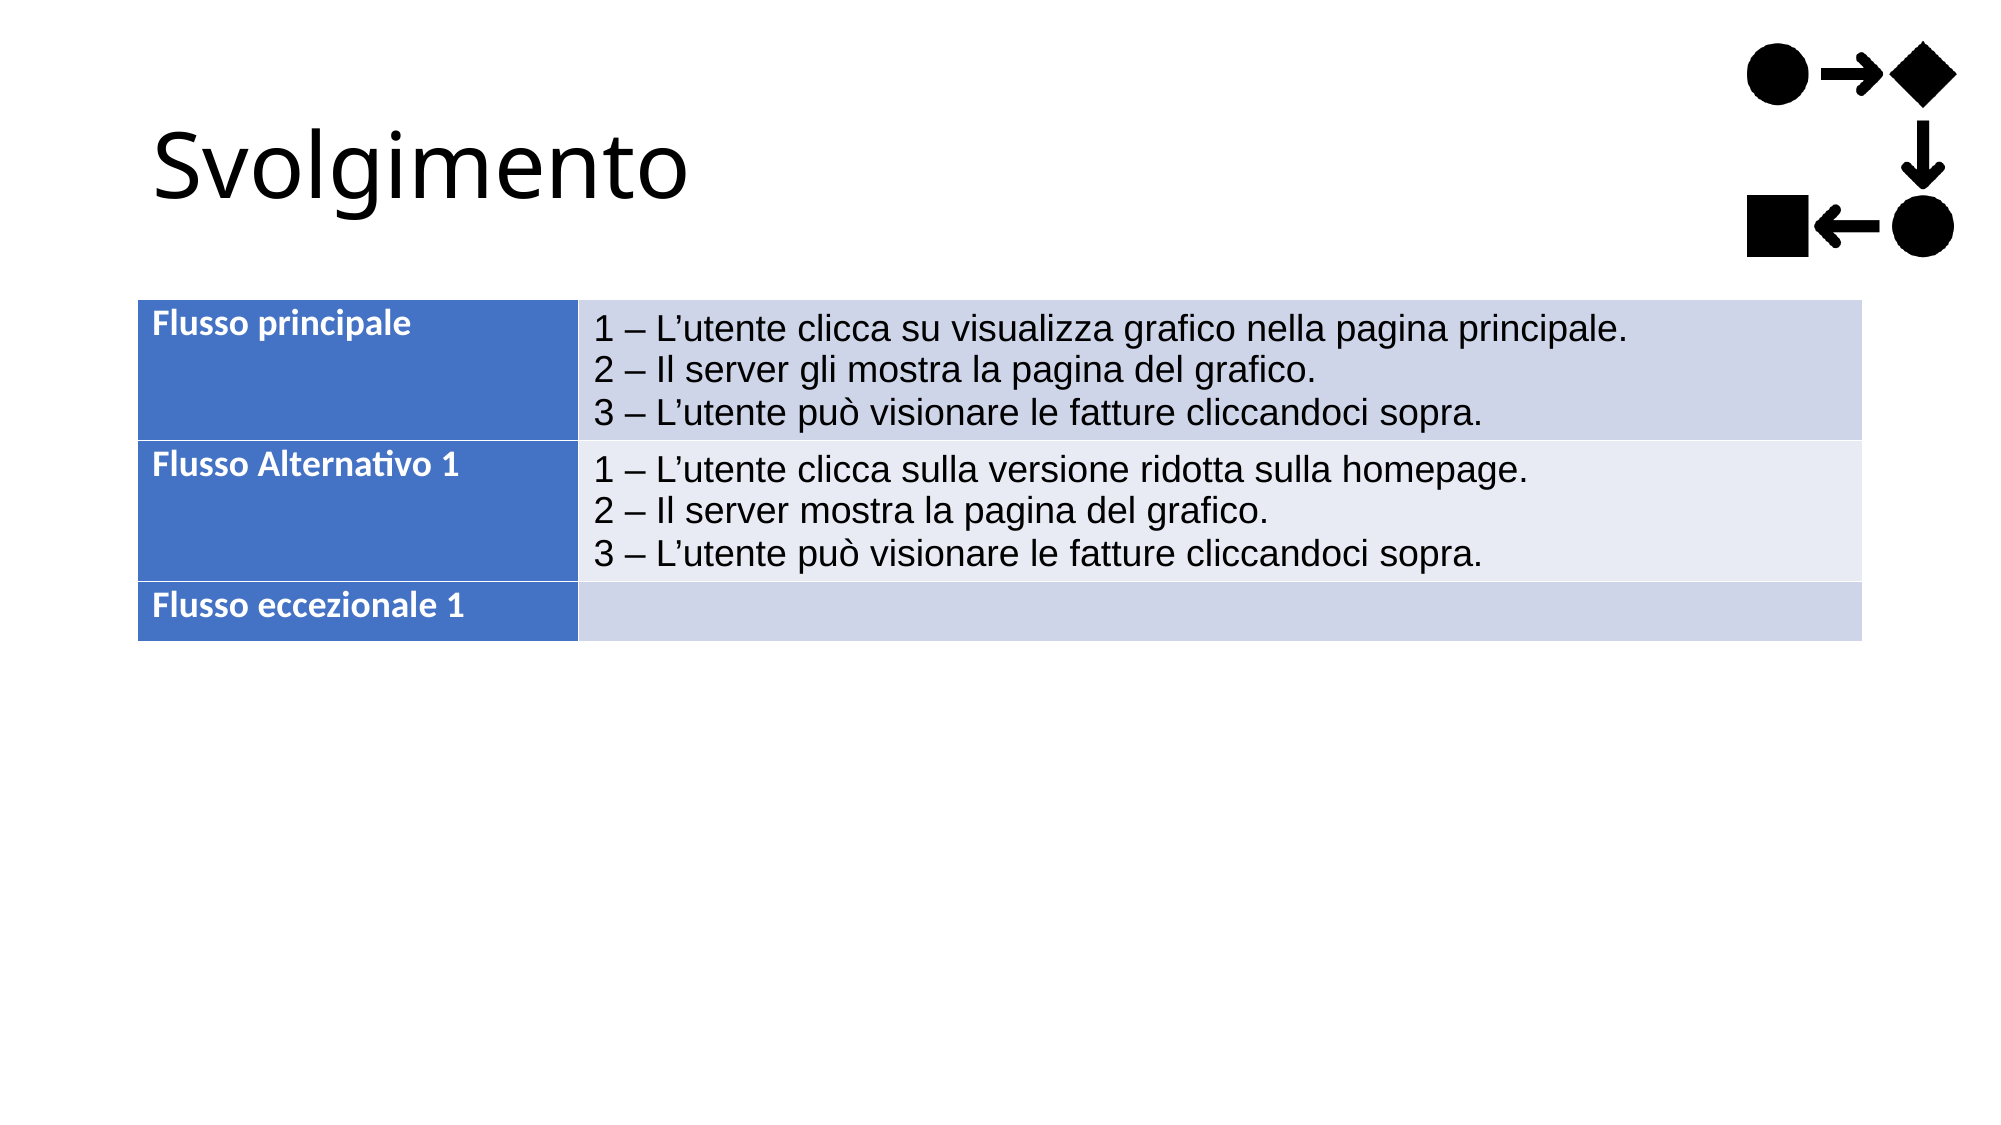

# Svolgimento
| Flusso principale | 1 – L’utente clicca su visualizza grafico nella pagina principale. 2 – Il server gli mostra la pagina del grafico. 3 – L’utente può visionare le fatture cliccandoci sopra. |
| --- | --- |
| Flusso Alternativo 1 | 1 – L’utente clicca sulla versione ridotta sulla homepage. 2 – Il server mostra la pagina del grafico. 3 – L’utente può visionare le fatture cliccandoci sopra. |
| Flusso eccezionale 1 | |